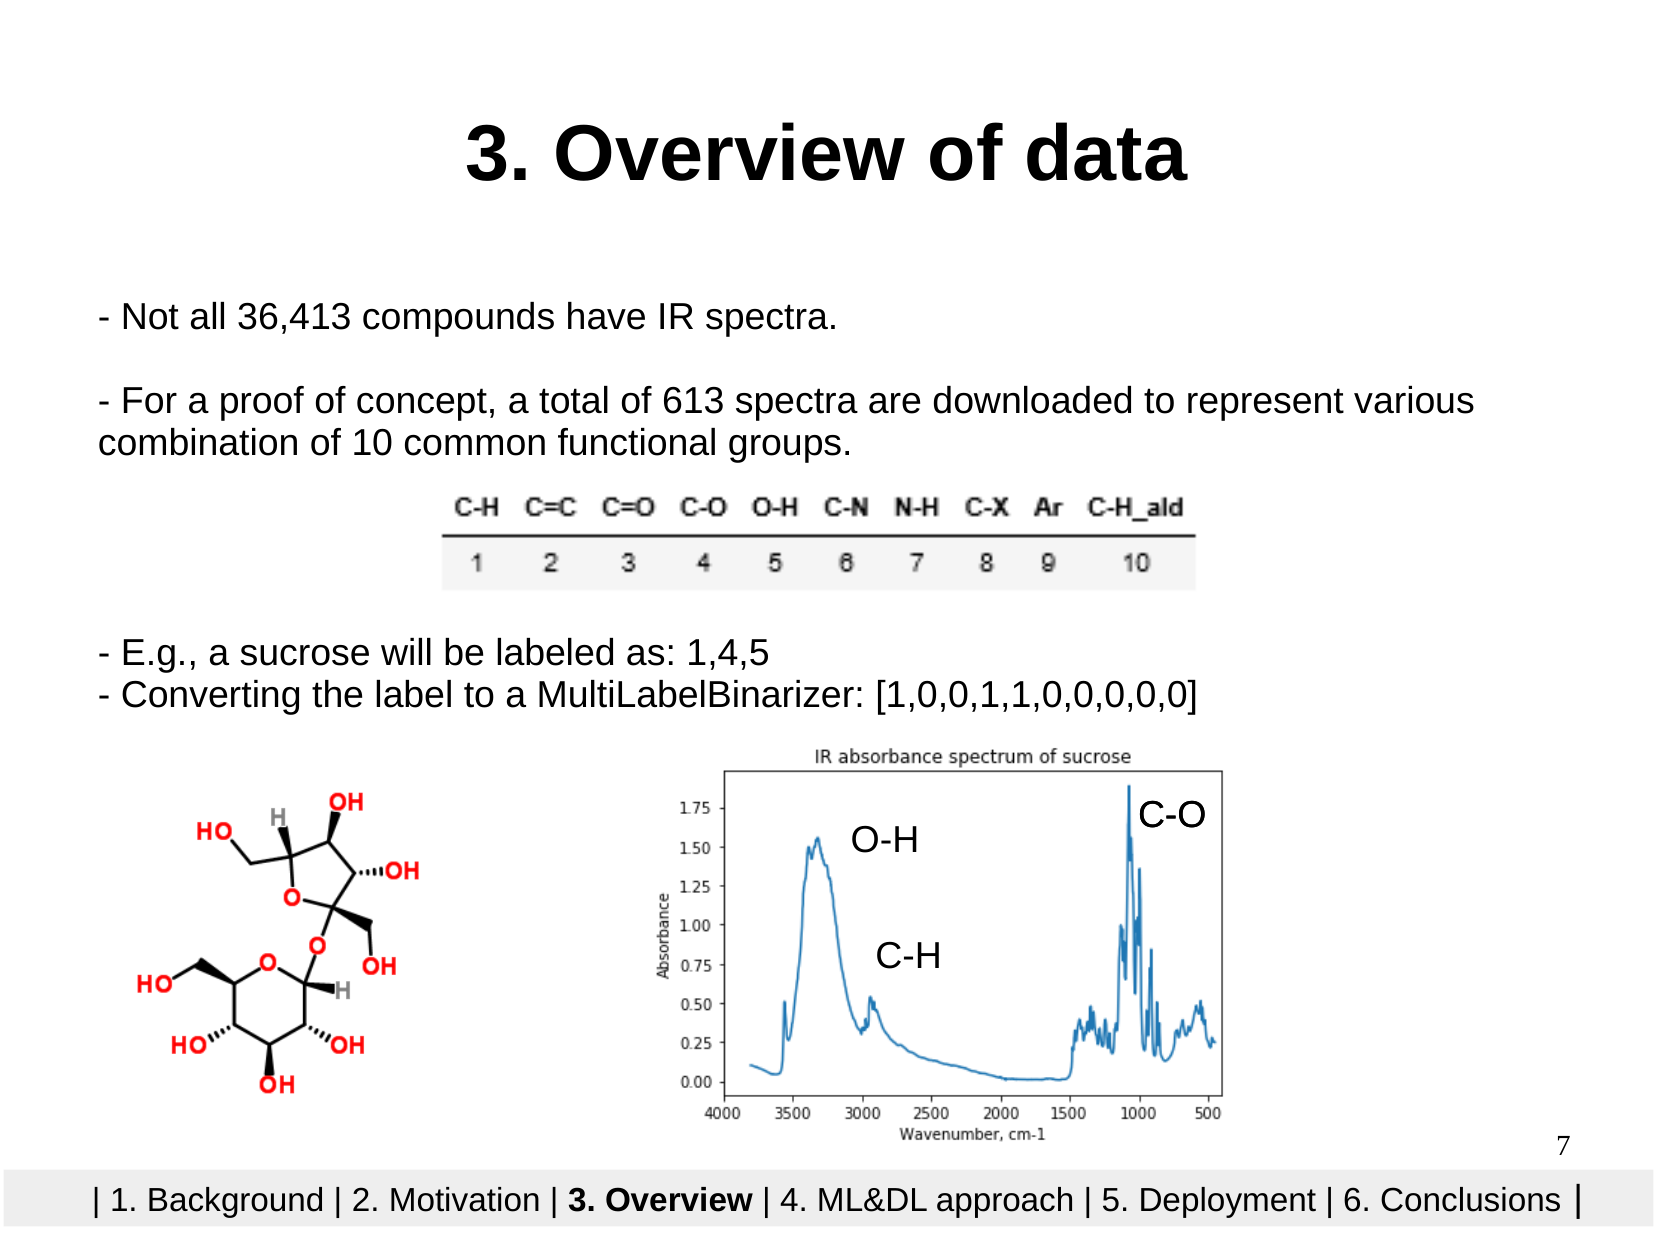

# 3. Overview of data
- Not all 36,413 compounds have IR spectra.
- For a proof of concept, a total of 613 spectra are downloaded to represent various combination of 10 common functional groups.
- E.g., a sucrose will be labeled as: 1,4,5
- Converting the label to a MultiLabelBinarizer: [1,0,0,1,1,0,0,0,0,0]
C-O
C-O
O-H
C-H
7
| 1. Background | 2. Motivation | 3. Overview | 4. ML&DL approach | 5. Deployment | 6. Conclusions |